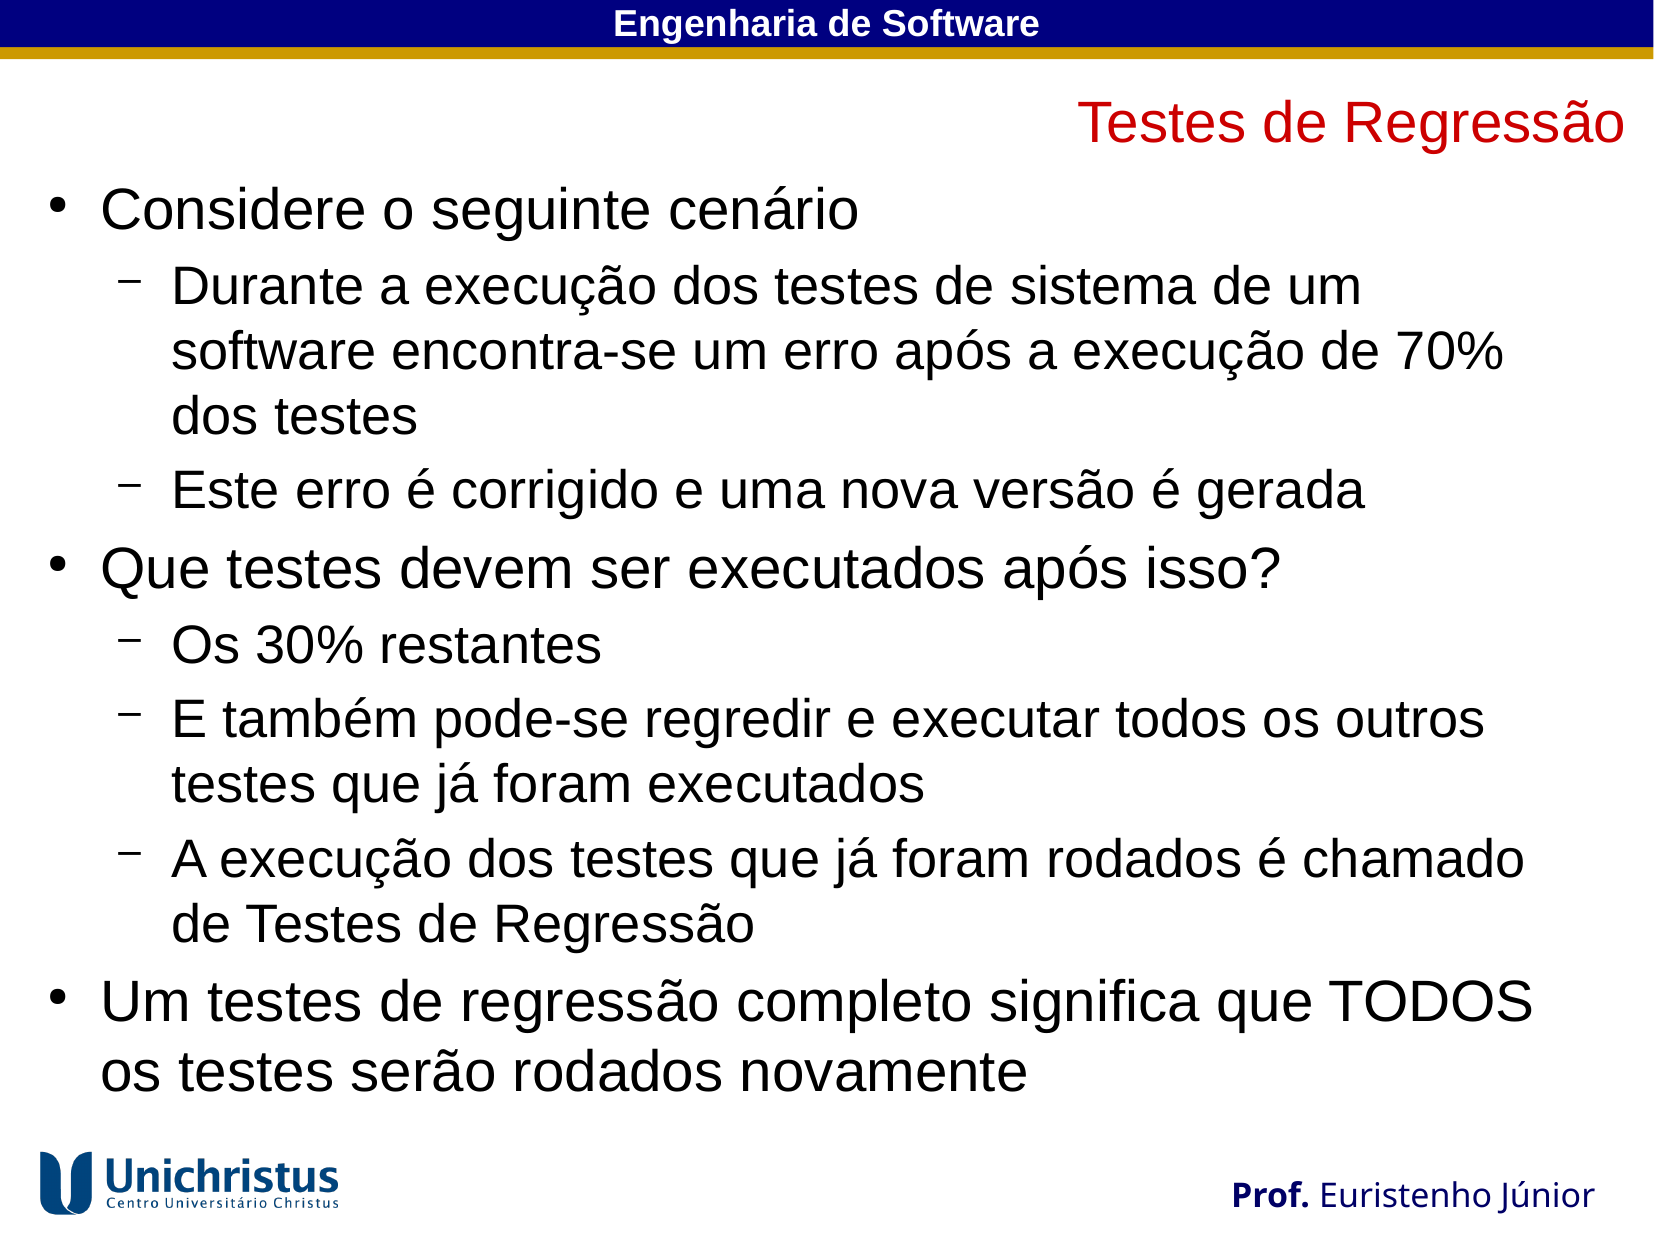

Engenharia de Software
Testes de Regressão
# Considere o seguinte cenário
Durante a execução dos testes de sistema de um software encontra-se um erro após a execução de 70% dos testes
Este erro é corrigido e uma nova versão é gerada
Que testes devem ser executados após isso?
Os 30% restantes
E também pode-se regredir e executar todos os outros testes que já foram executados
A execução dos testes que já foram rodados é chamado de Testes de Regressão
Um testes de regressão completo significa que TODOS os testes serão rodados novamente
Prof. Euristenho Júnior